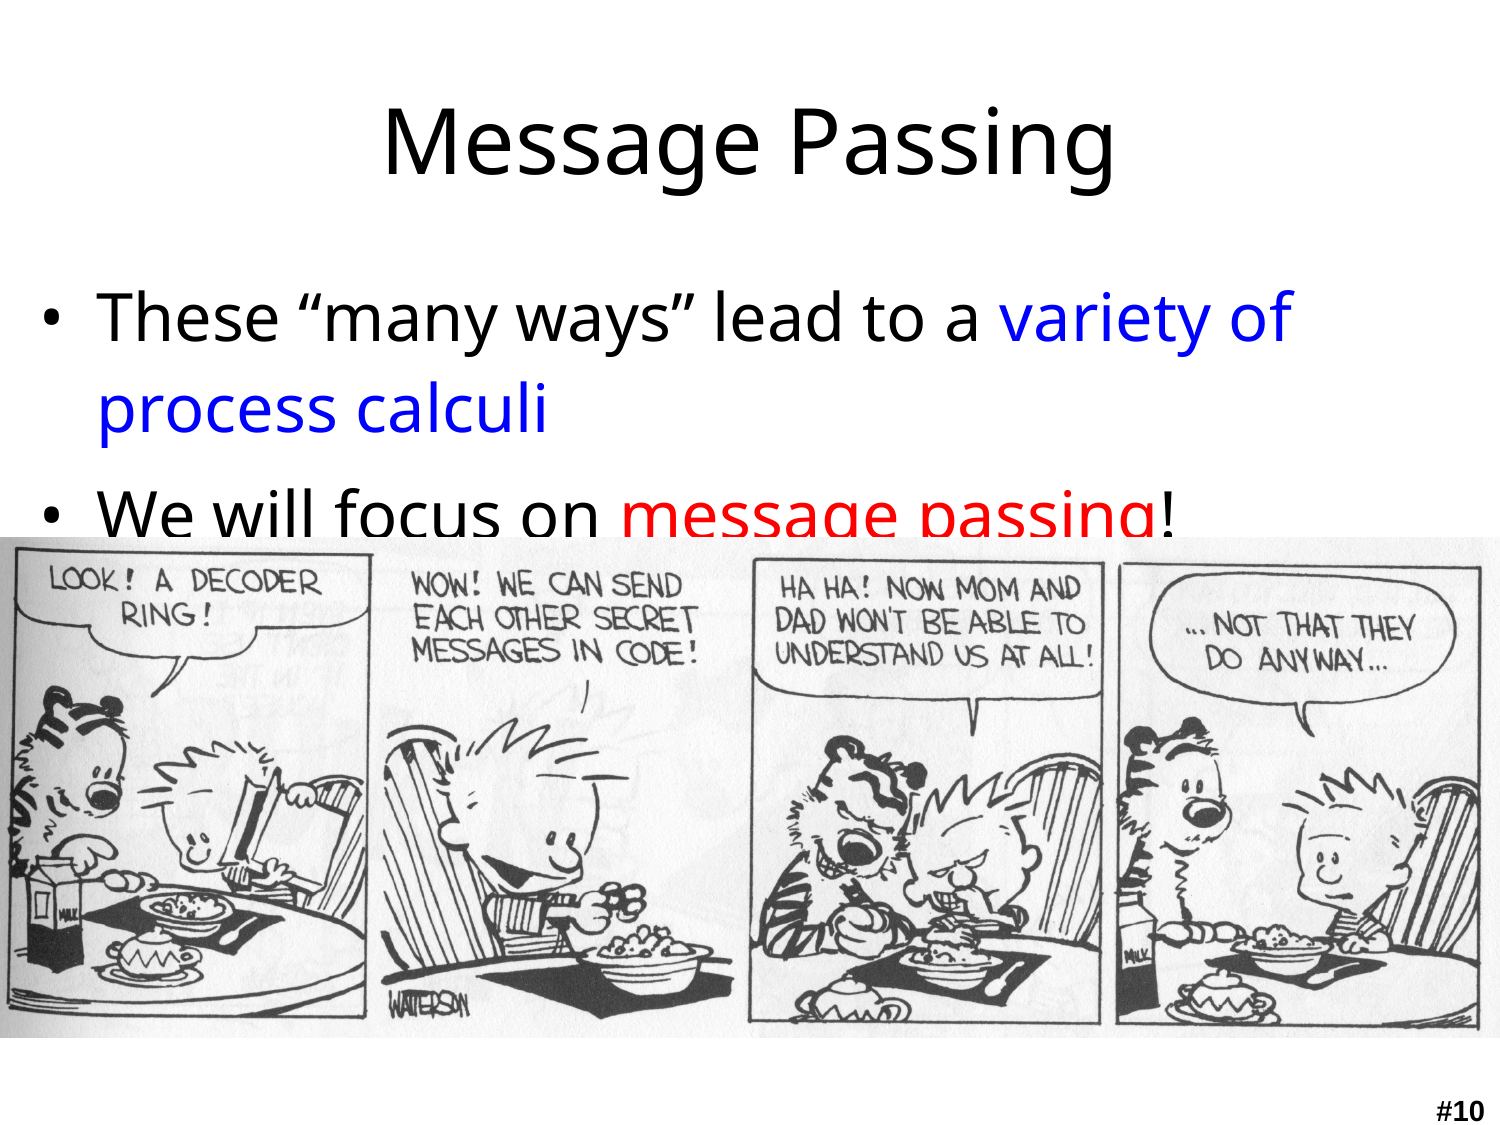

# Message Passing
These “many ways” lead to a variety of process calculi
We will focus on message passing!
10